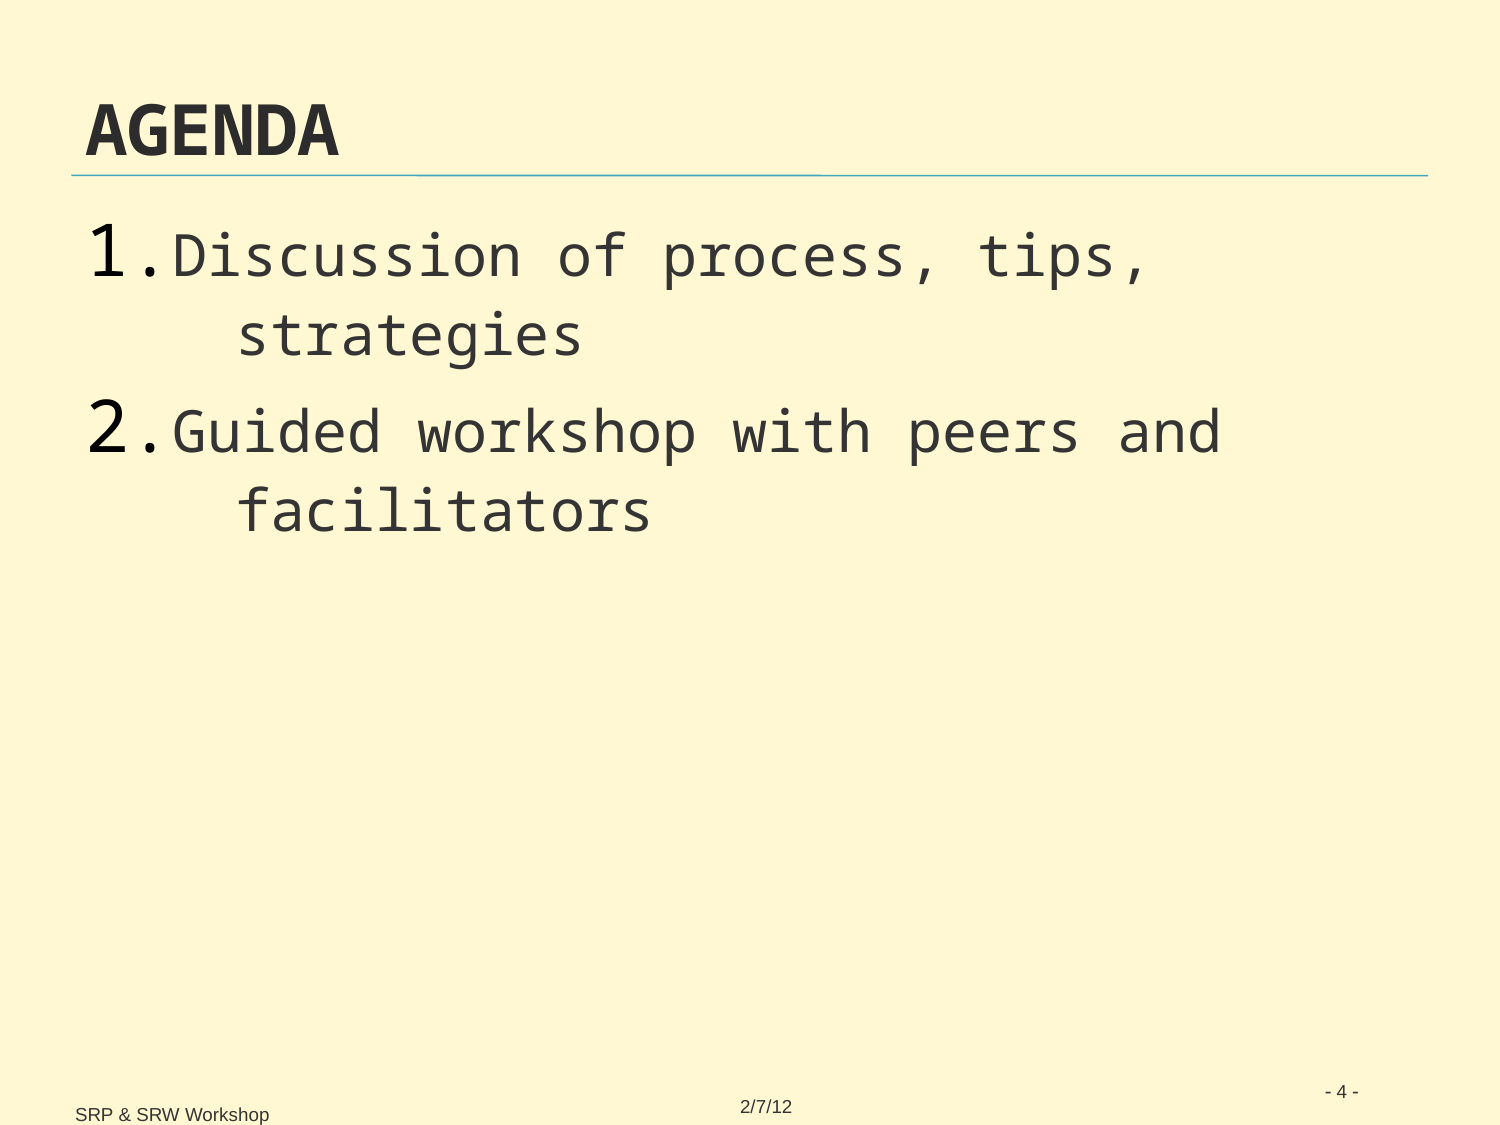

# AGENDA
Discussion of process, tips, strategies
Guided workshop with peers and facilitators
 4 